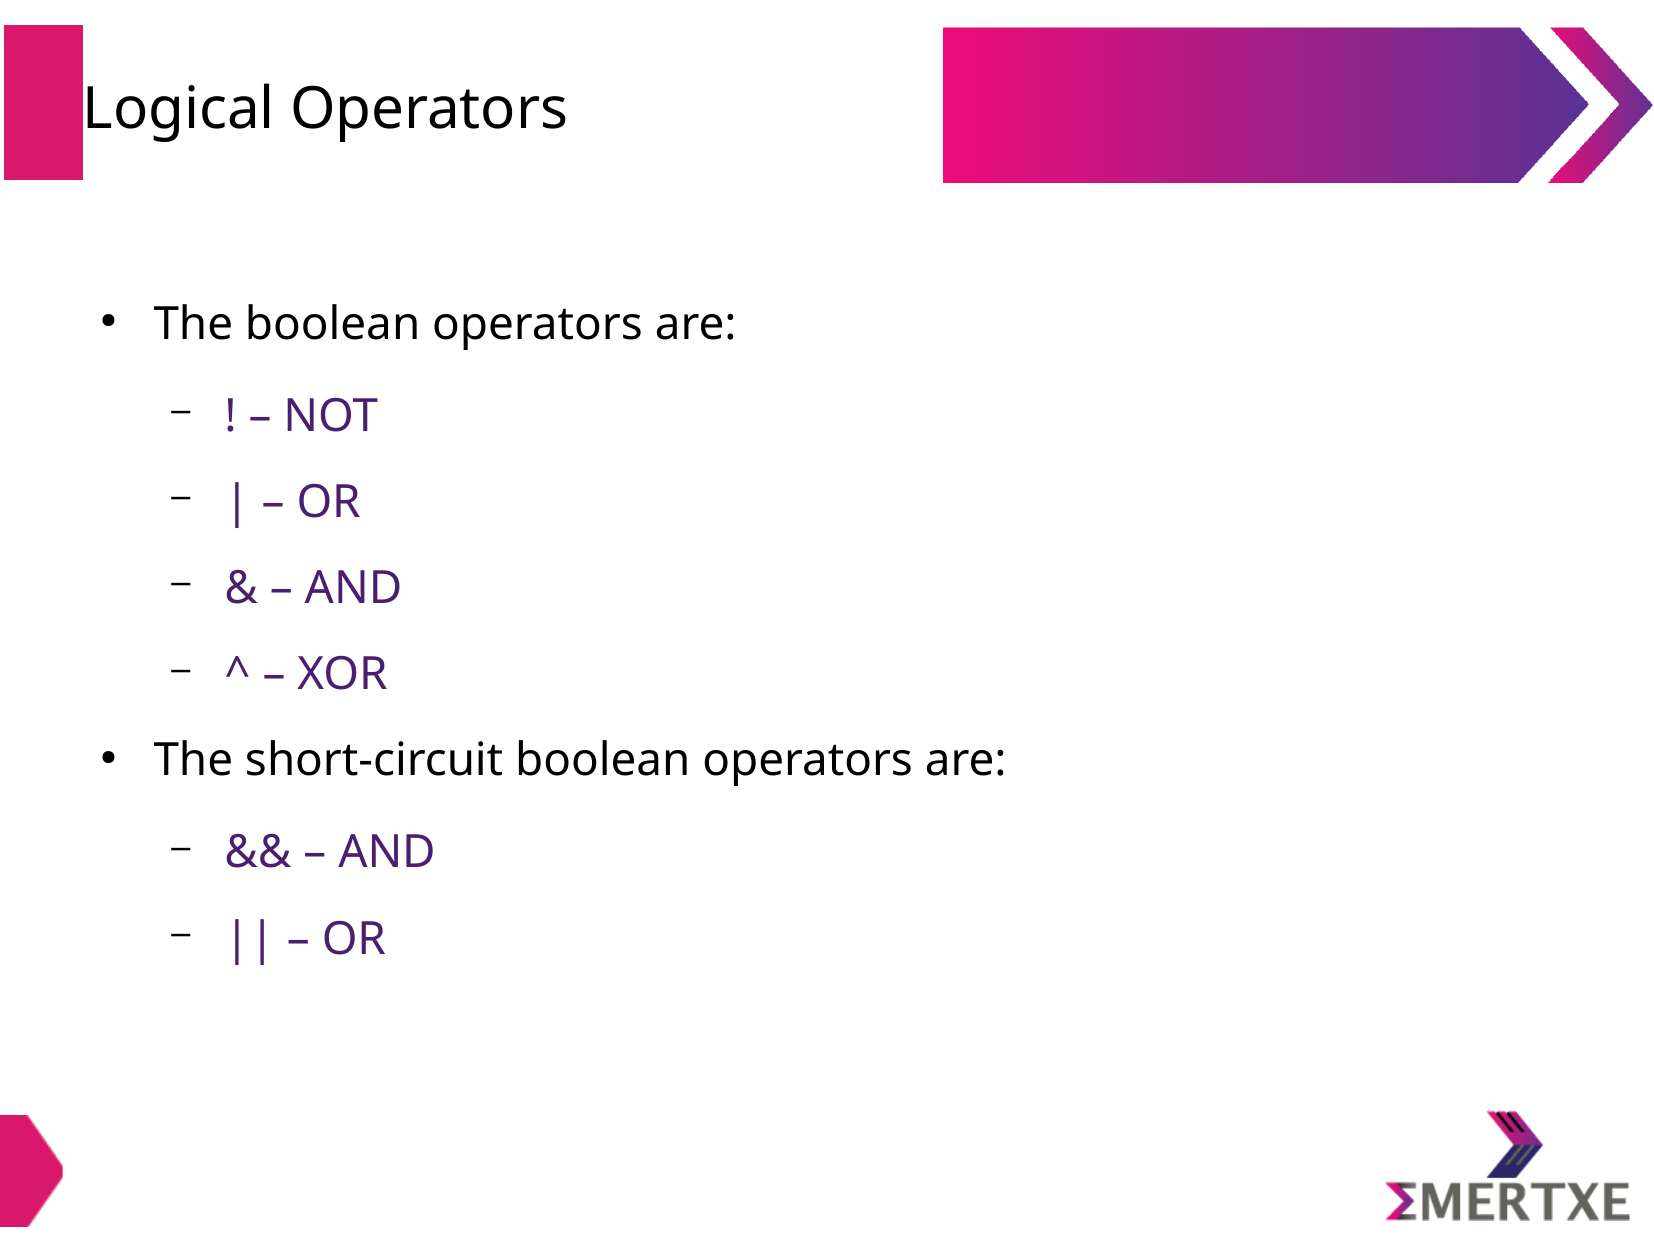

# Logical Operators
The boolean operators are:
! – NOT
| – OR
& – AND
^ – XOR
The short-circuit boolean operators are:
&& – AND
|| – OR